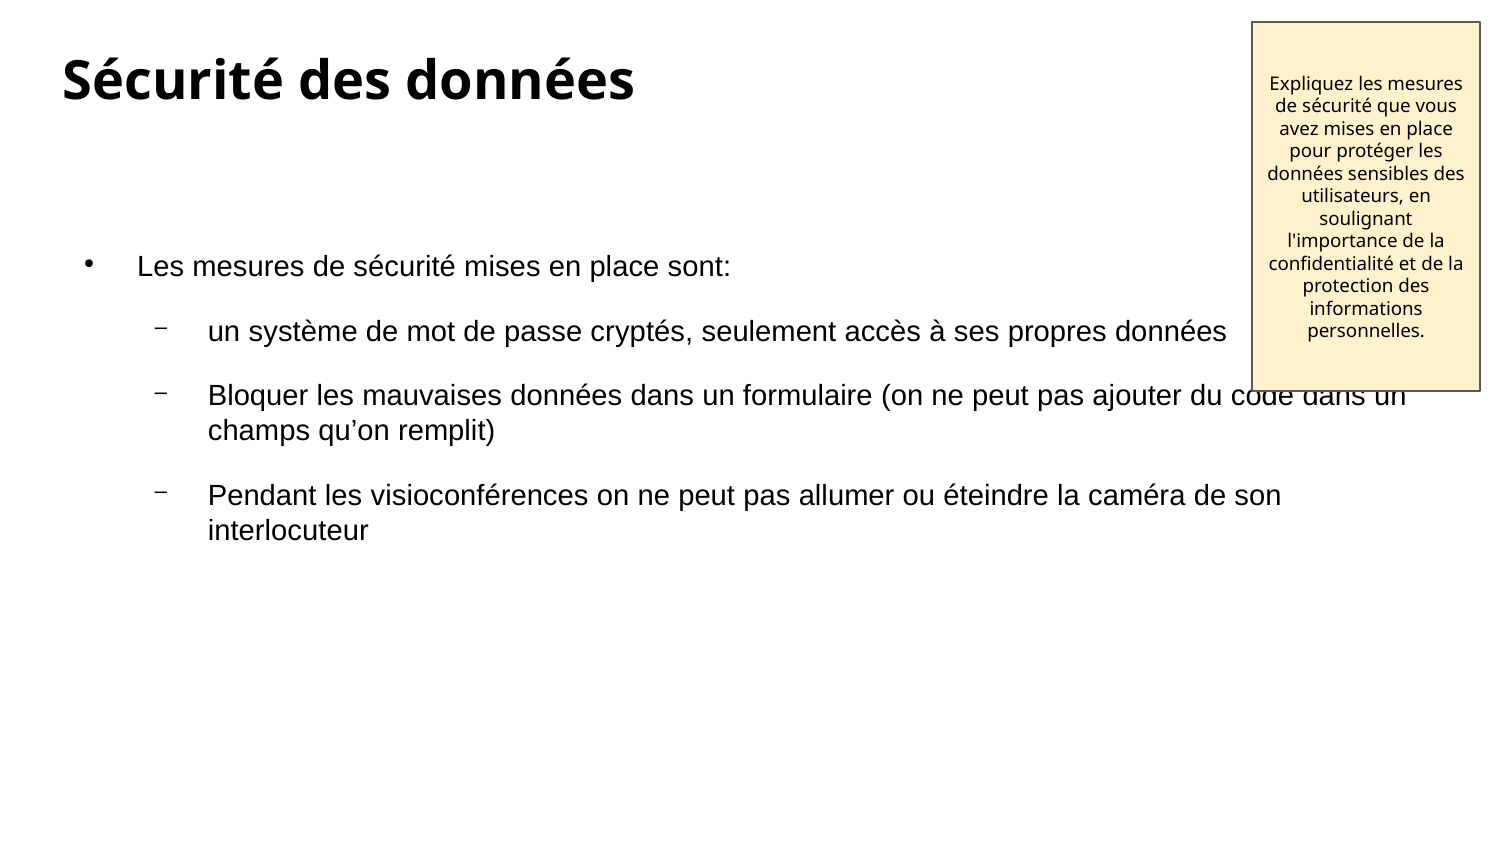

Expliquez les mesures de sécurité que vous avez mises en place pour protéger les données sensibles des utilisateurs, en soulignant l'importance de la confidentialité et de la protection des informations personnelles.
Sécurité des données
# Les mesures de sécurité mises en place sont:
un système de mot de passe cryptés, seulement accès à ses propres données
Bloquer les mauvaises données dans un formulaire (on ne peut pas ajouter du code dans un champs qu’on remplit)
Pendant les visioconférences on ne peut pas allumer ou éteindre la caméra de son interlocuteur